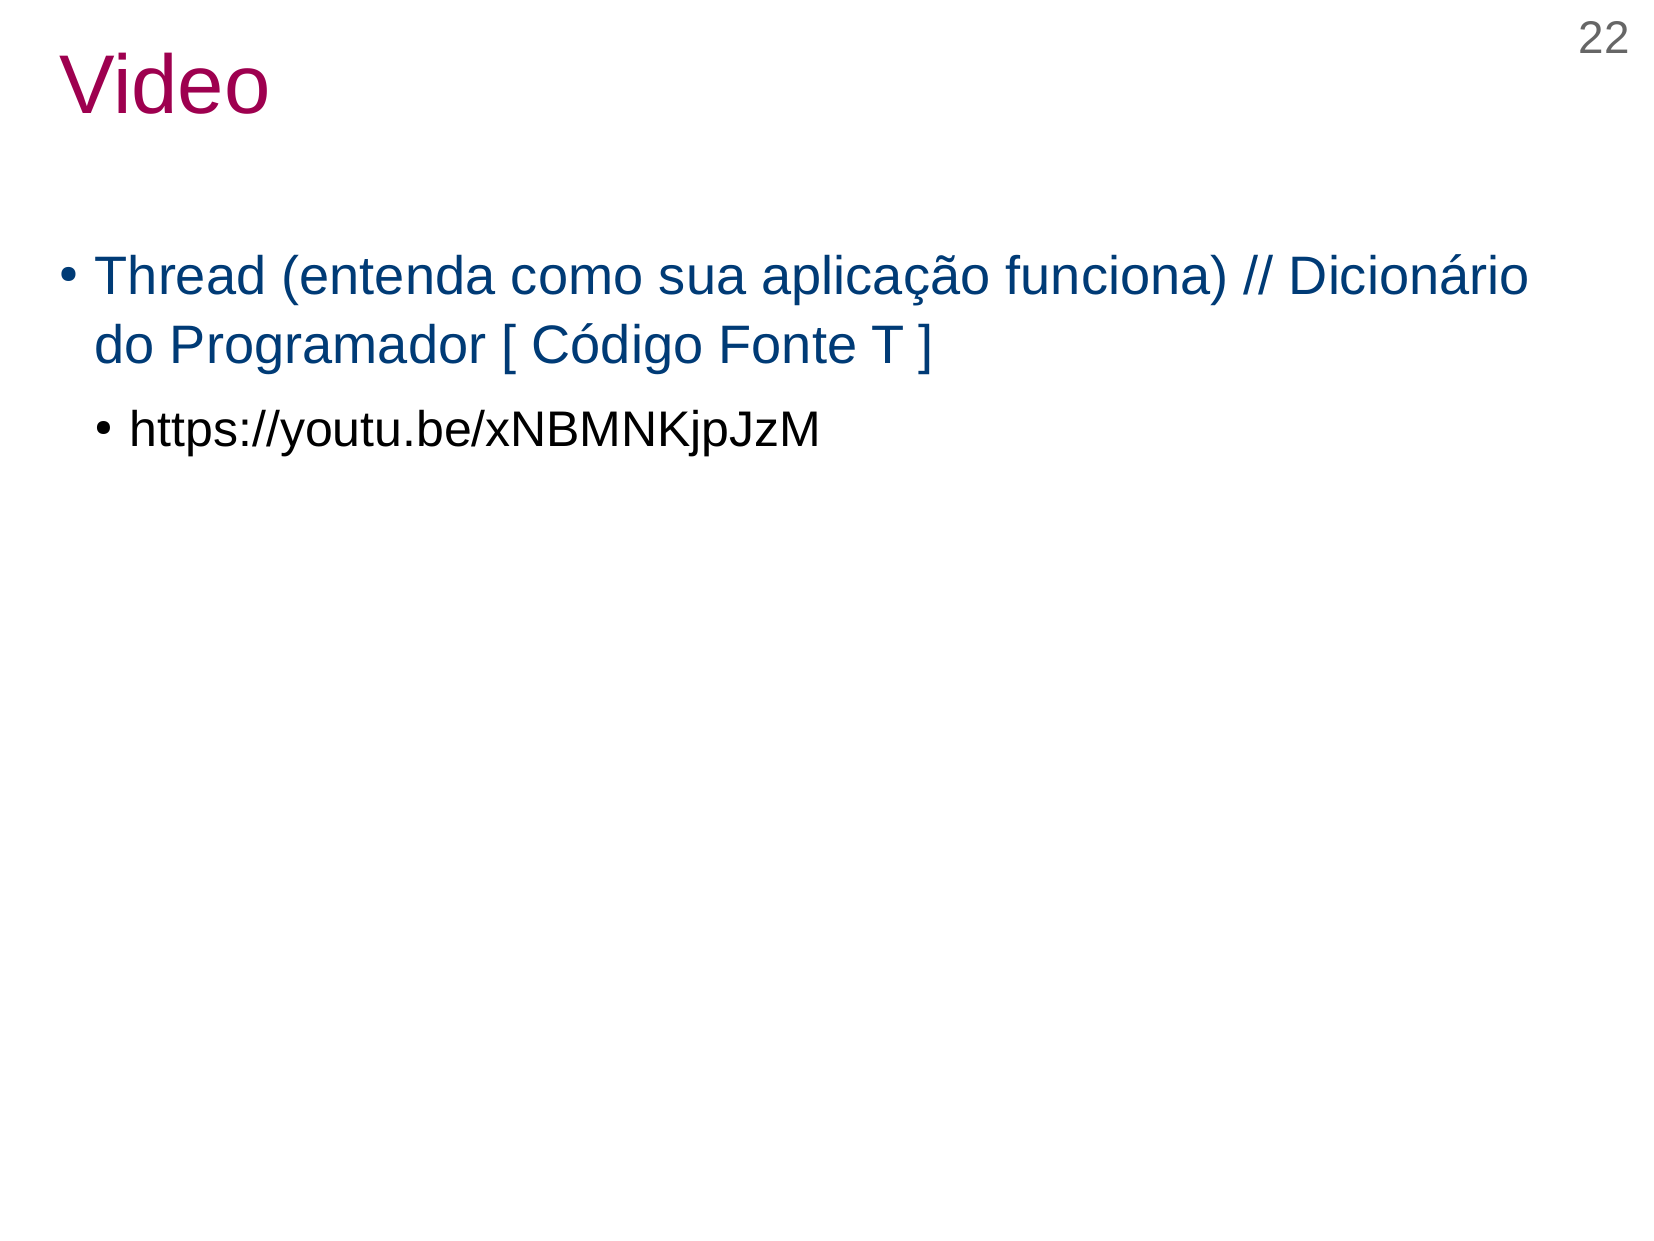

22
# Video
Thread (entenda como sua aplicação funciona) // Dicionário do Programador [ Código Fonte T ]
https://youtu.be/xNBMNKjpJzM